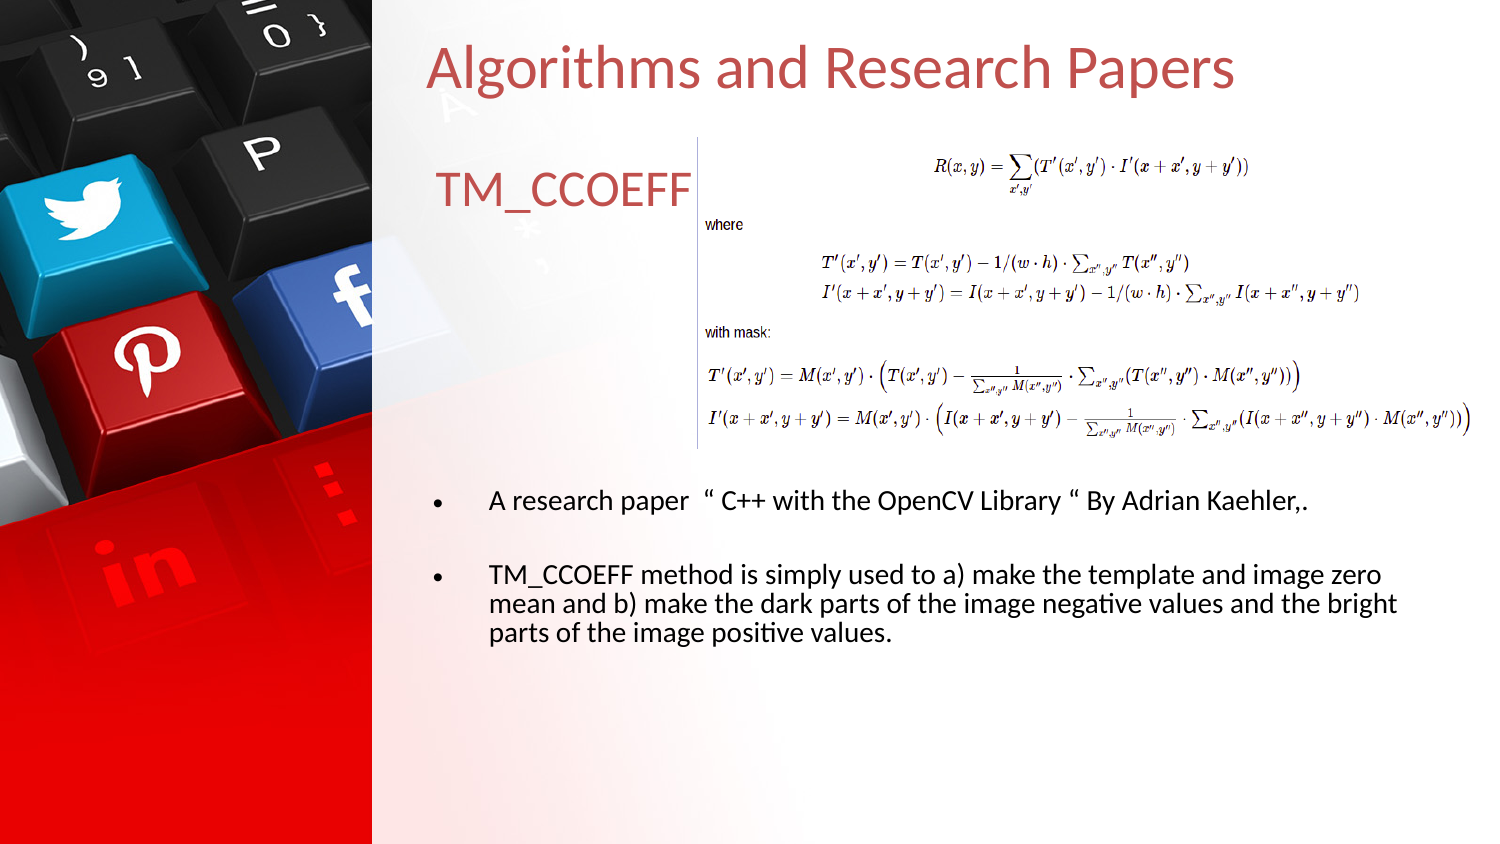

Algorithms and Research Papers
TM_CCOEFF
A research paper “ C++ with the OpenCV Library “ By Adrian Kaehler,.
TM_CCOEFF method is simply used to a) make the template and image zero mean and b) make the dark parts of the image negative values and the bright parts of the image positive values.